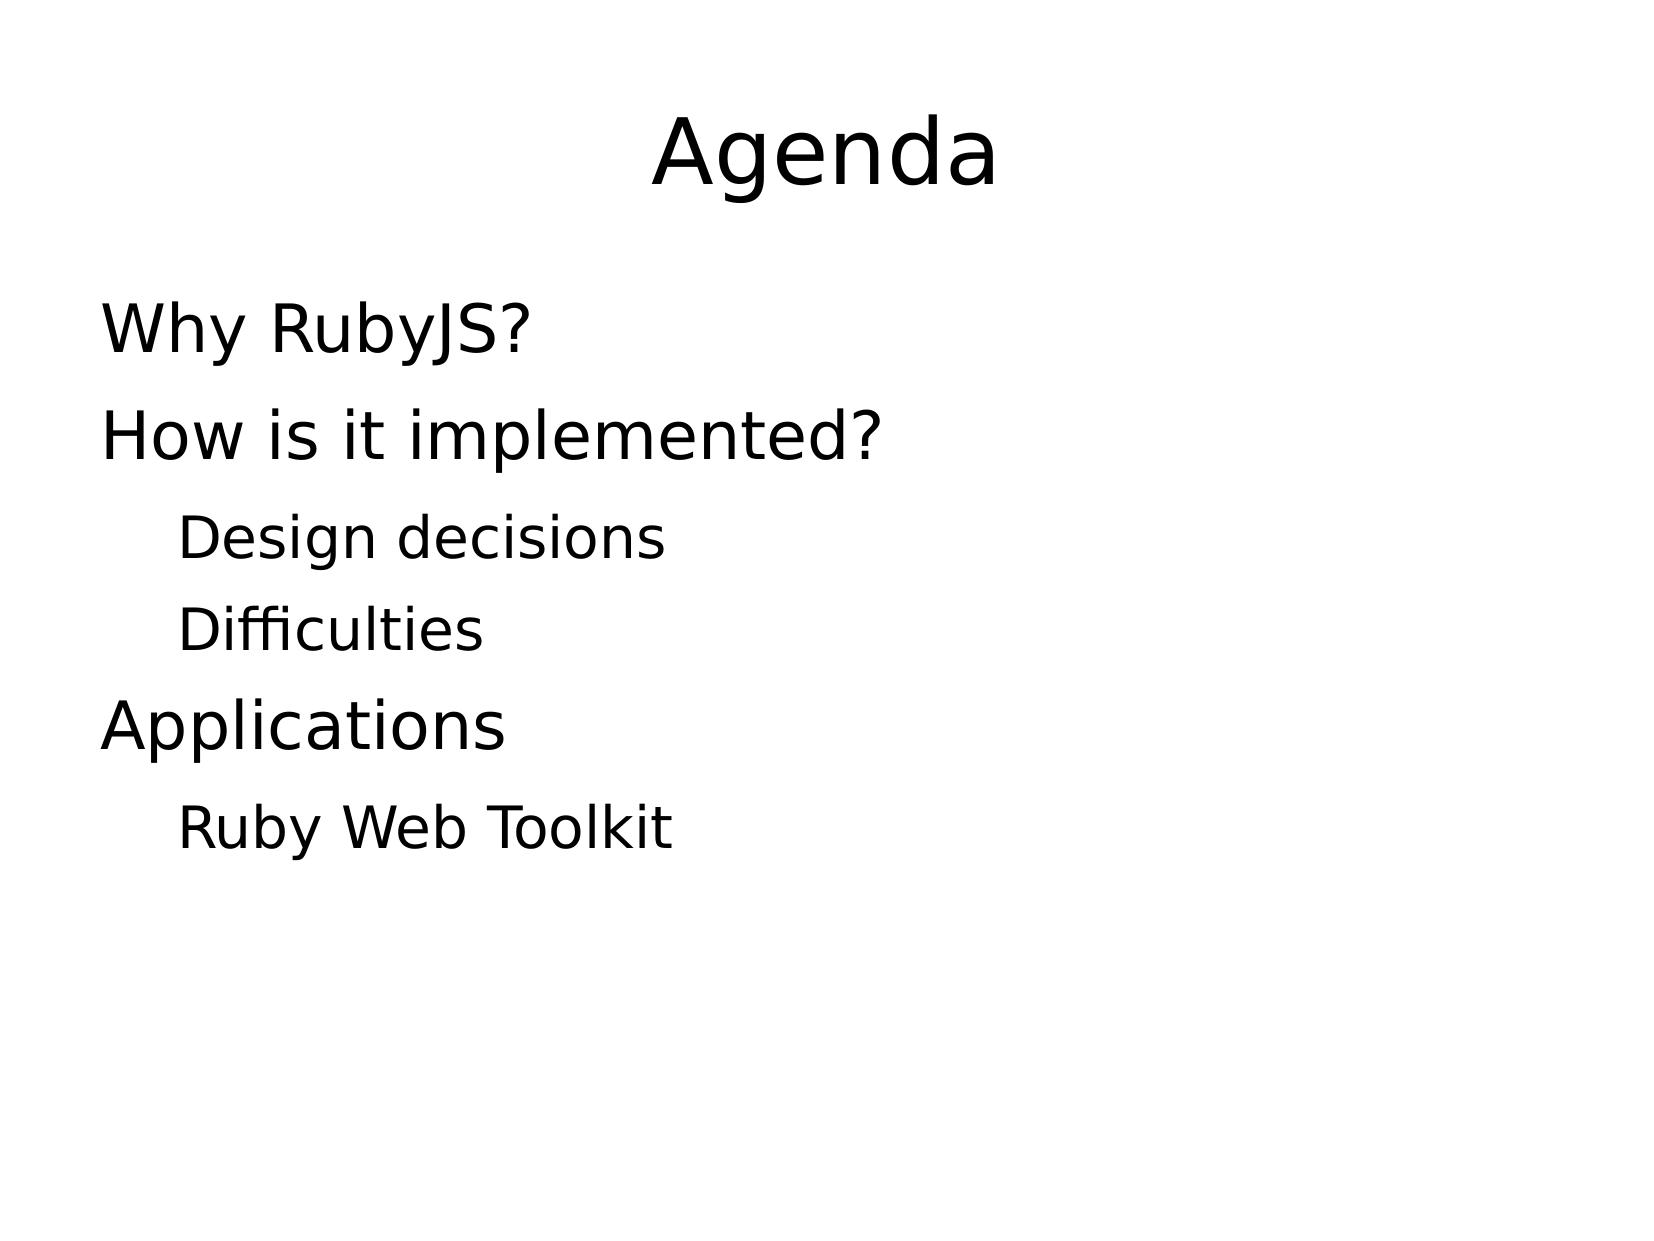

# Agenda
Why RubyJS?
How is it implemented?
Design decisions
Difficulties
Applications
Ruby Web Toolkit